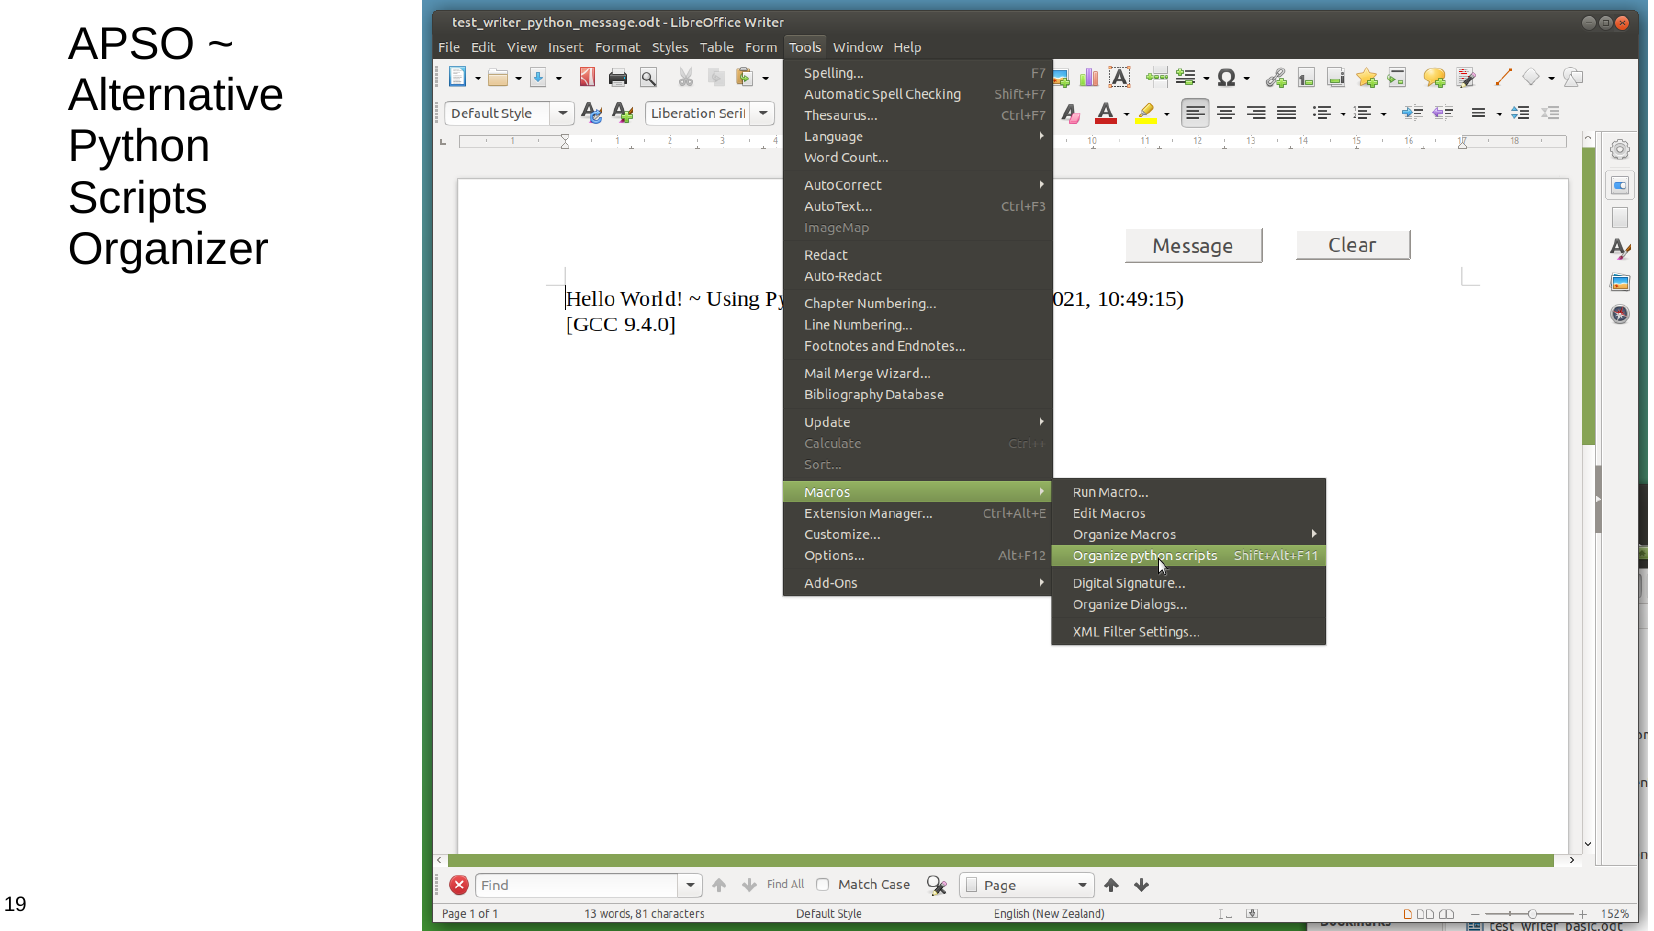

# APSO ~
Alternative
Python
Scripts
Organizer